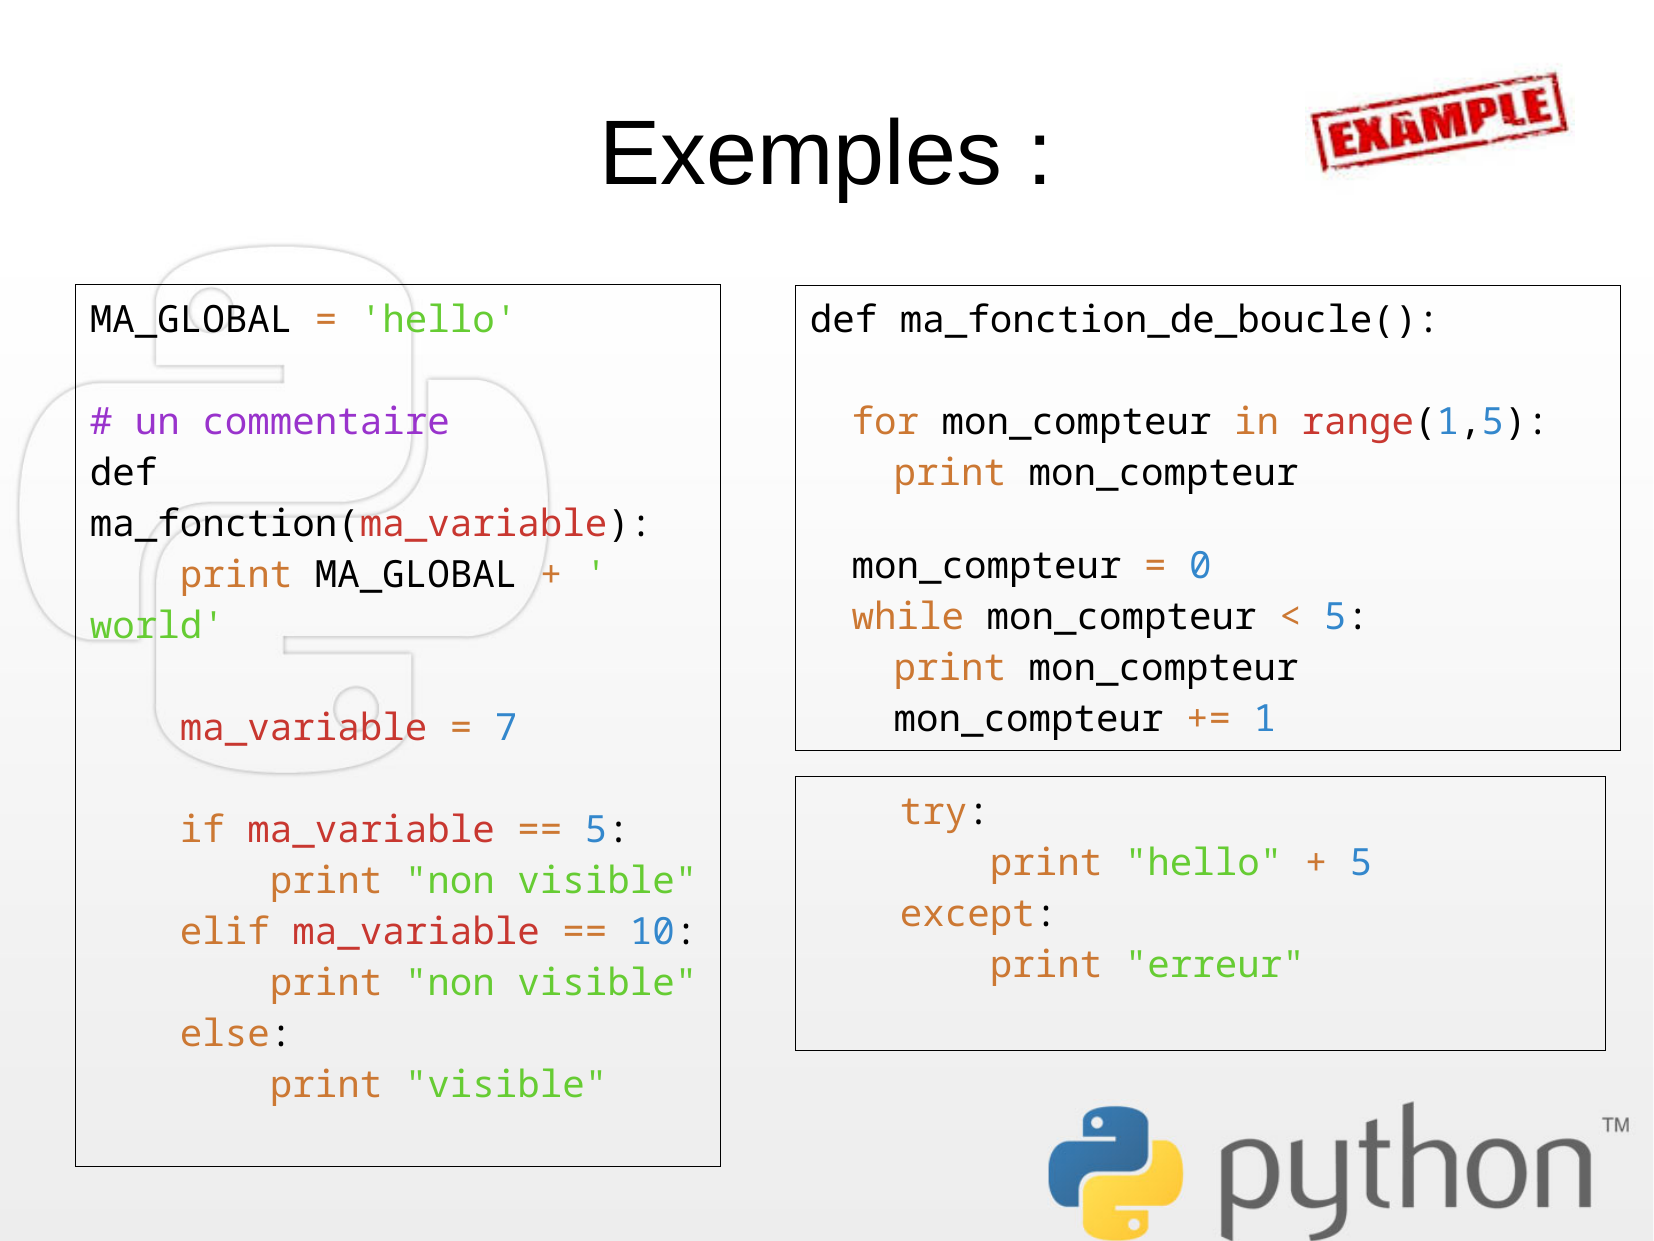

# Exemples :
MA_GLOBAL = 'hello'
# un commentaire
def ma_fonction(ma_variable):
 print MA_GLOBAL + ' world'
 ma_variable = 7
 if ma_variable == 5:
 print "non visible"
 elif ma_variable == 10:
 print "non visible"
 else:
 print "visible"
def ma_fonction_de_boucle():
 for mon_compteur in range(1,5):
 print mon_compteur
 mon_compteur = 0
 while mon_compteur < 5:
 print mon_compteur
 mon_compteur += 1
 try:
 print "hello" + 5
 except:
 print "erreur"